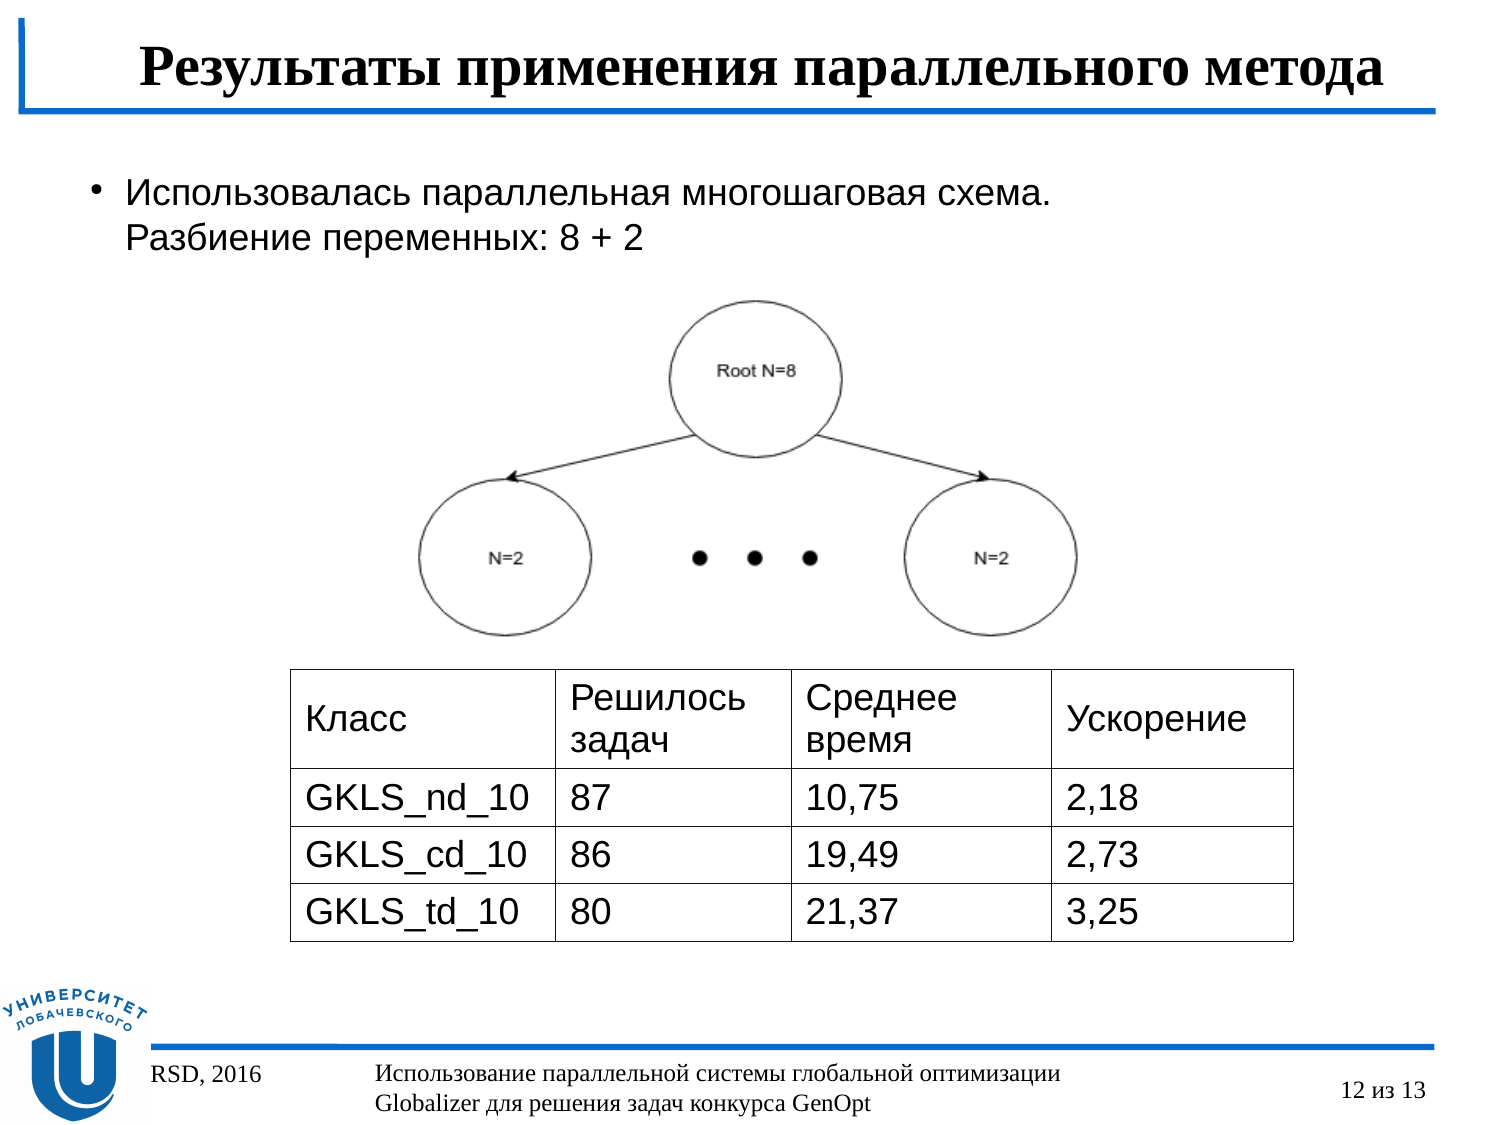

Результаты применения параллельного метода
Использовалась параллельная многошаговая схема.
Разбиение переменных: 8 + 2
| Класс | Решилось задач | Среднее время | Ускорение |
| --- | --- | --- | --- |
| GKLS\_nd\_10 | 87 | 10,75 | 2,18 |
| GKLS\_cd\_10 | 86 | 19,49 | 2,73 |
| GKLS\_td\_10 | 80 | 21,37 | 3,25 |